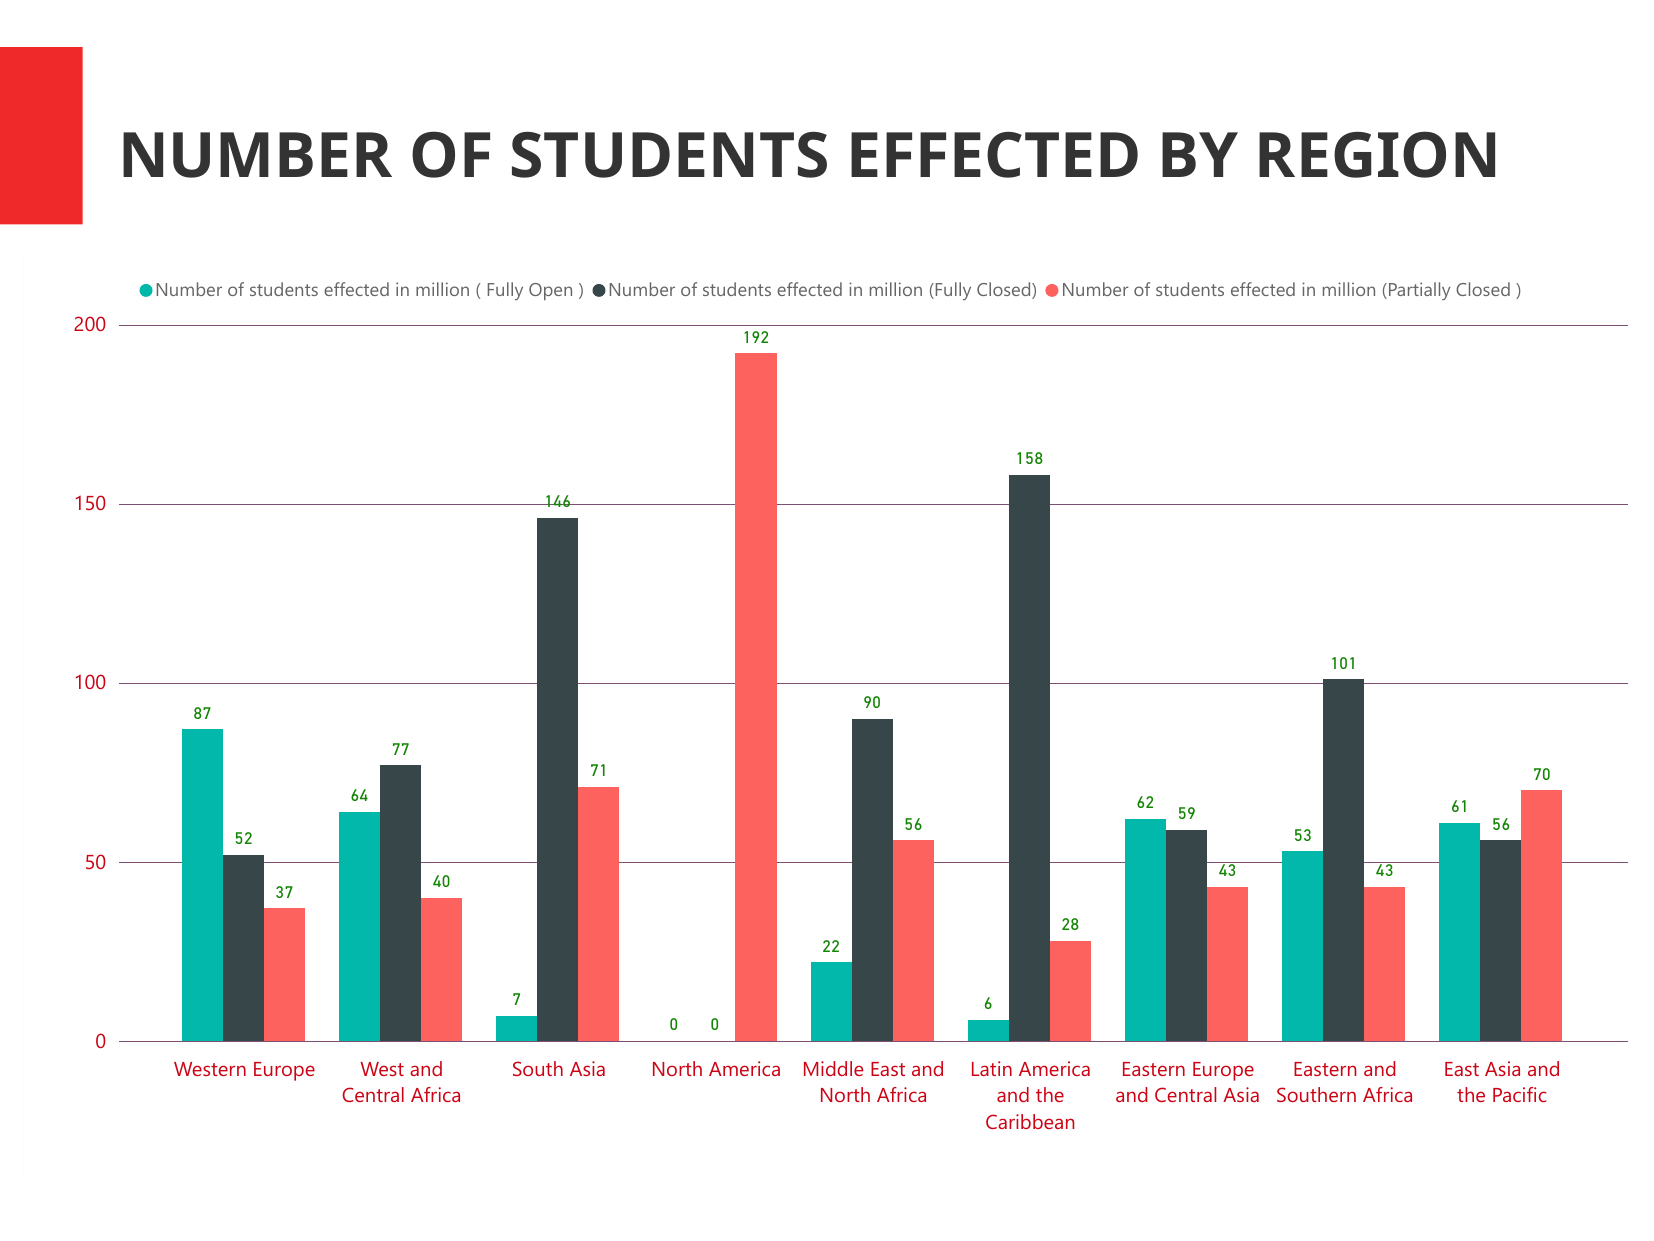

# NUMBER OF STUDENTS EFFECTED BY REGION
3